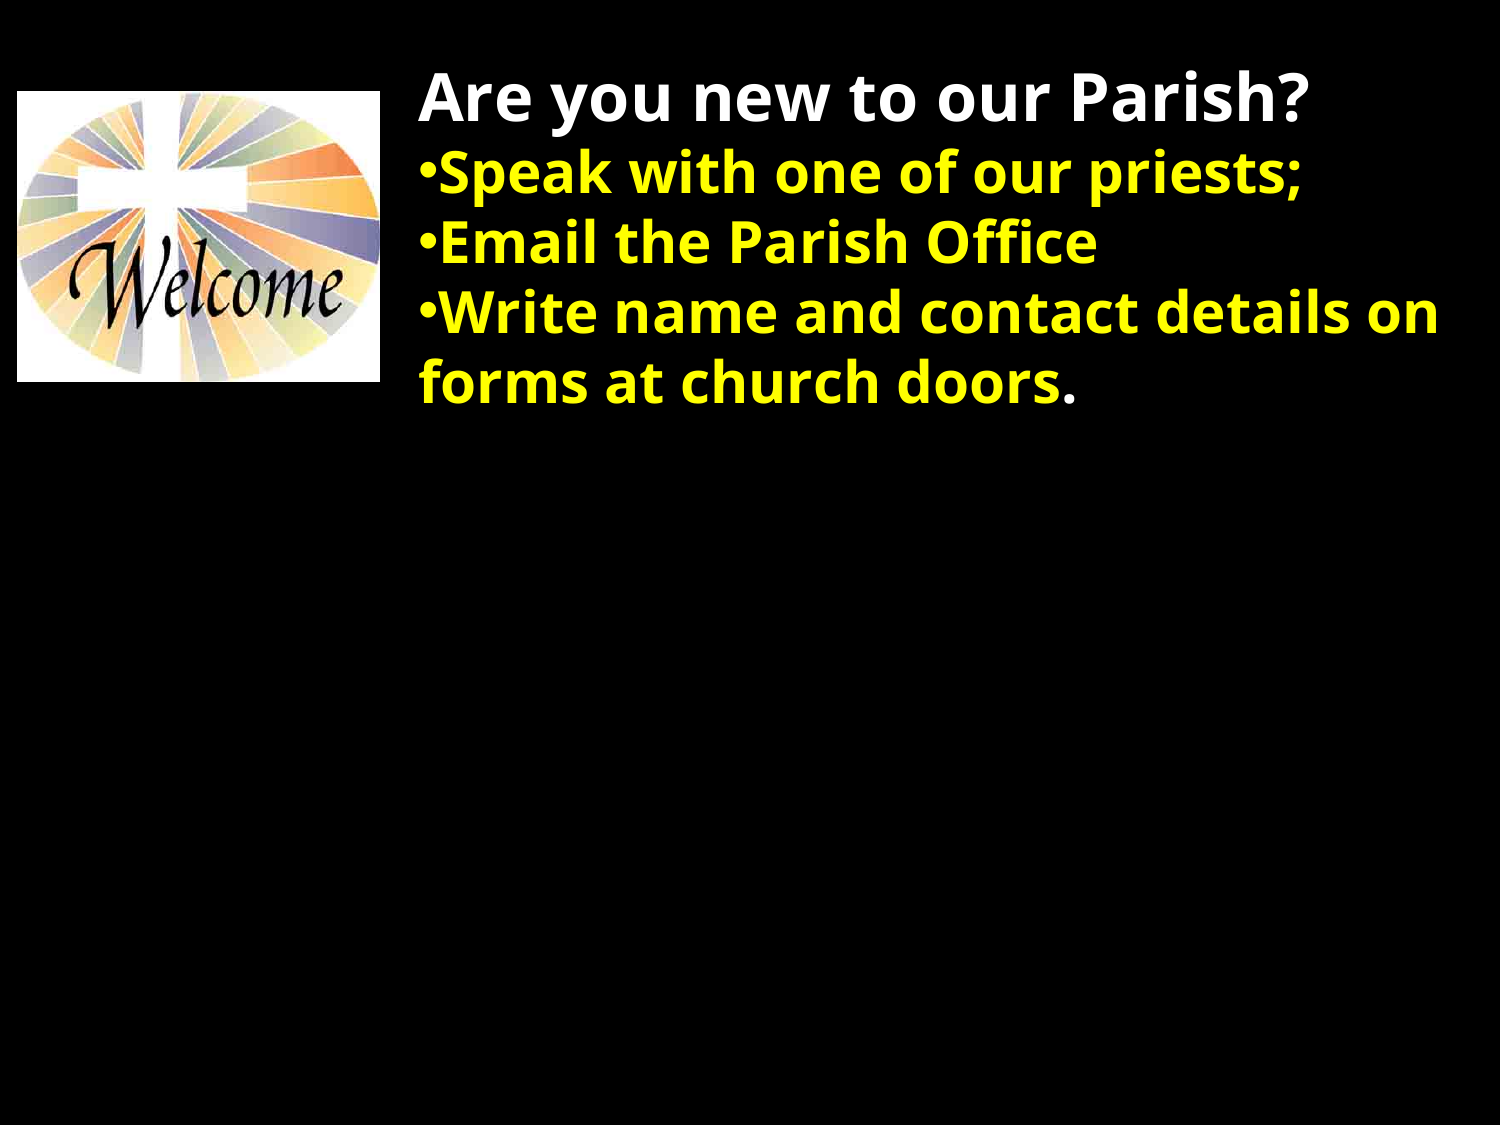

Are you new to our Parish?
Speak with one of our priests;
Email the Parish Office
Write name and contact details on forms at church doors.